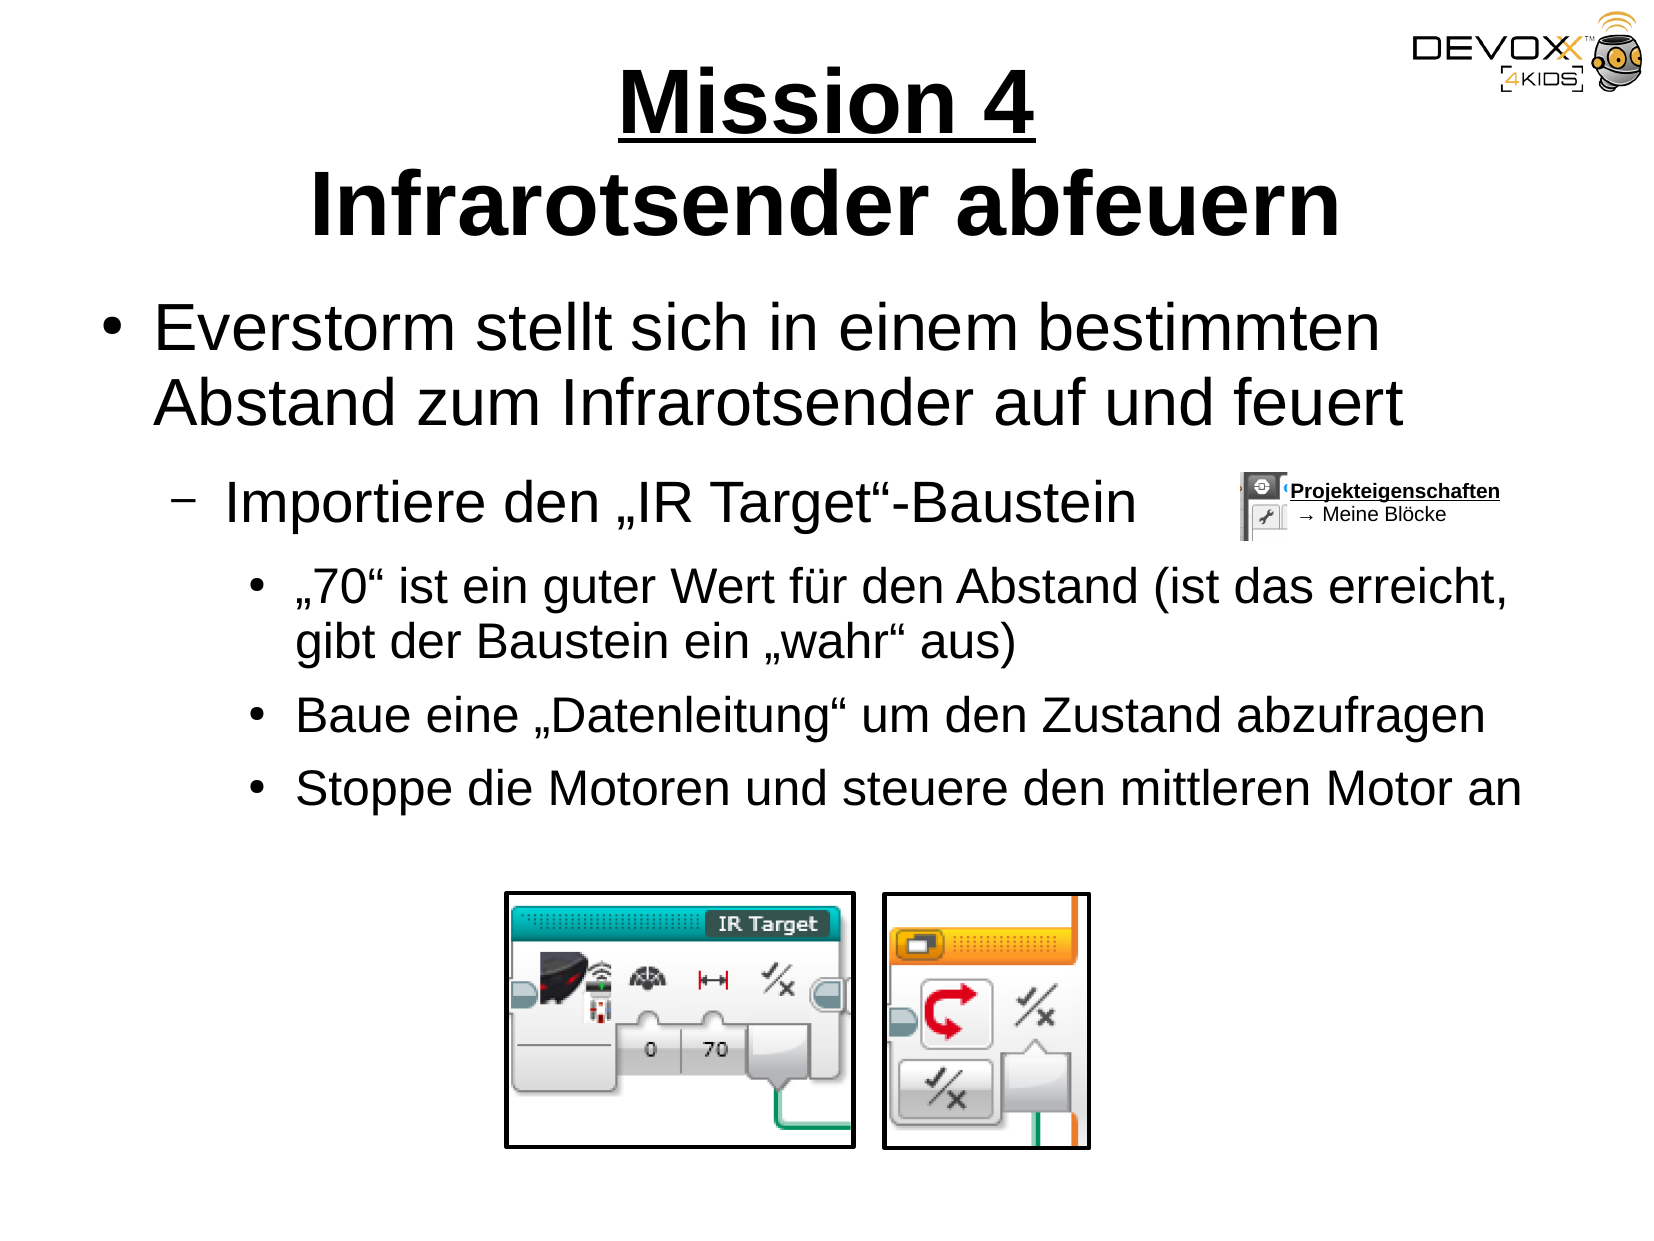

# Mission 4 Infrarotsender abfeuern
Everstorm stellt sich in einem bestimmten Abstand zum Infrarotsender auf und feuert
Importiere den „IR Target“-Baustein
„70“ ist ein guter Wert für den Abstand (ist das erreicht, gibt der Baustein ein „wahr“ aus)
Baue eine „Datenleitung“ um den Zustand abzufragen
Stoppe die Motoren und steuere den mittleren Motor an
Projekteigenschaften
 → Meine Blöcke